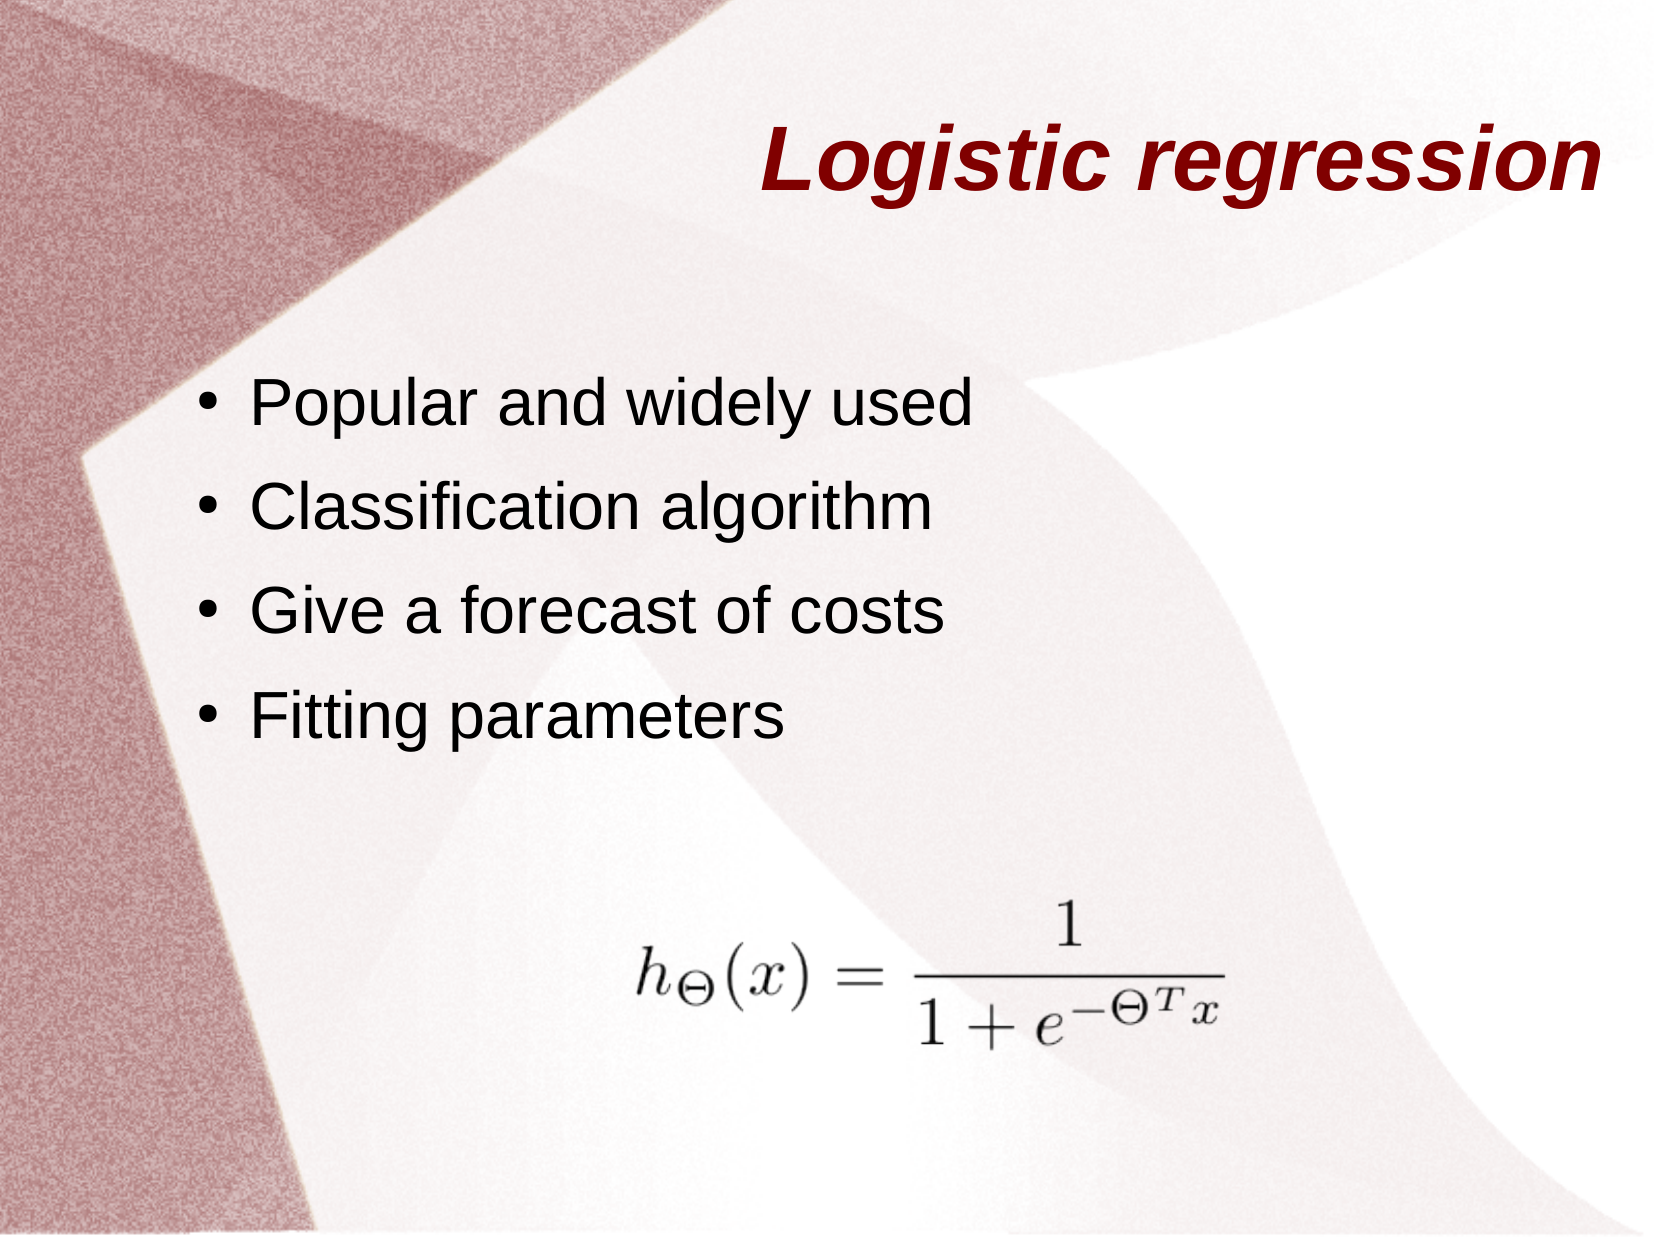

# Logistic regression
Popular and widely used
Classification algorithm
Give a forecast of costs
Fitting parameters